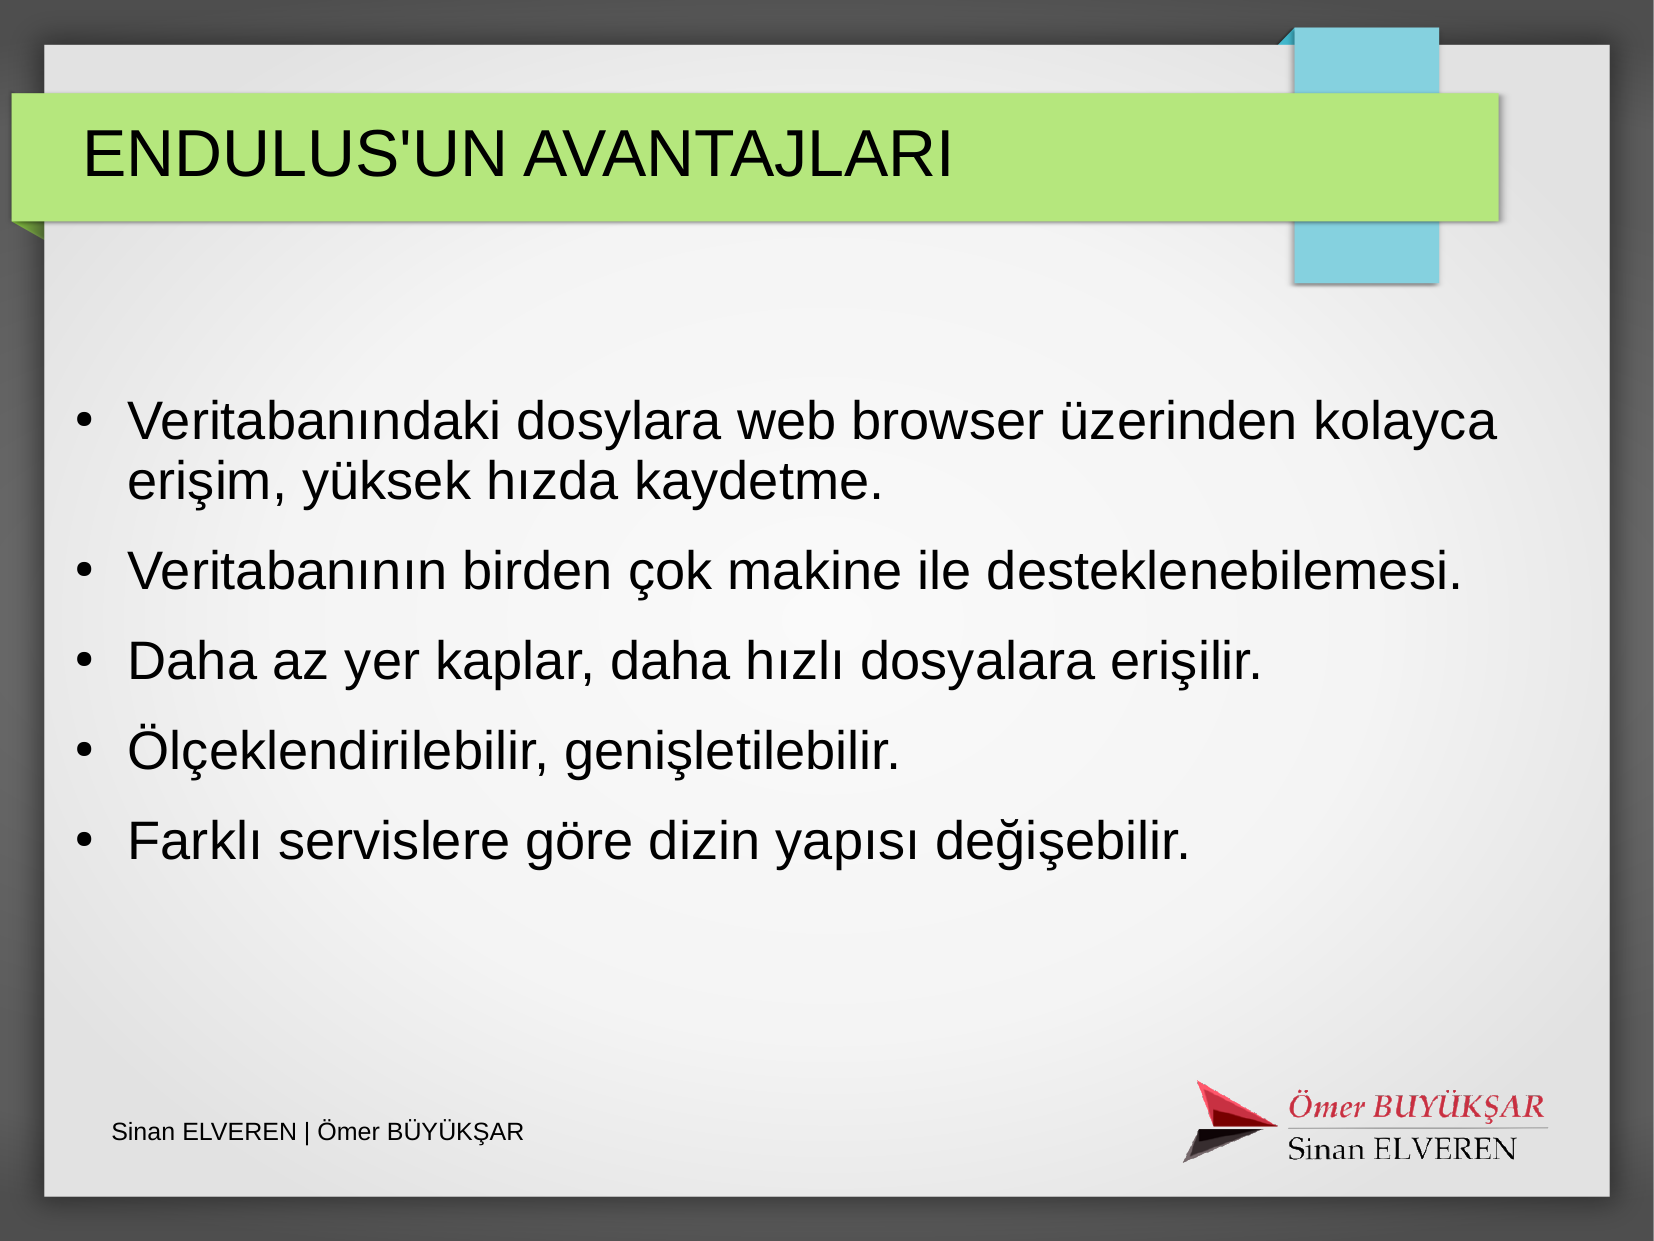

# ENDULUS'UN AVANTAJLARI
Veritabanındaki dosylara web browser üzerinden kolayca erişim, yüksek hızda kaydetme.
Veritabanının birden çok makine ile desteklenebilemesi.
Daha az yer kaplar, daha hızlı dosyalara erişilir.
Ölçeklendirilebilir, genişletilebilir.
Farklı servislere göre dizin yapısı değişebilir.
 Sinan ELVEREN | Ömer BÜYÜKŞAR